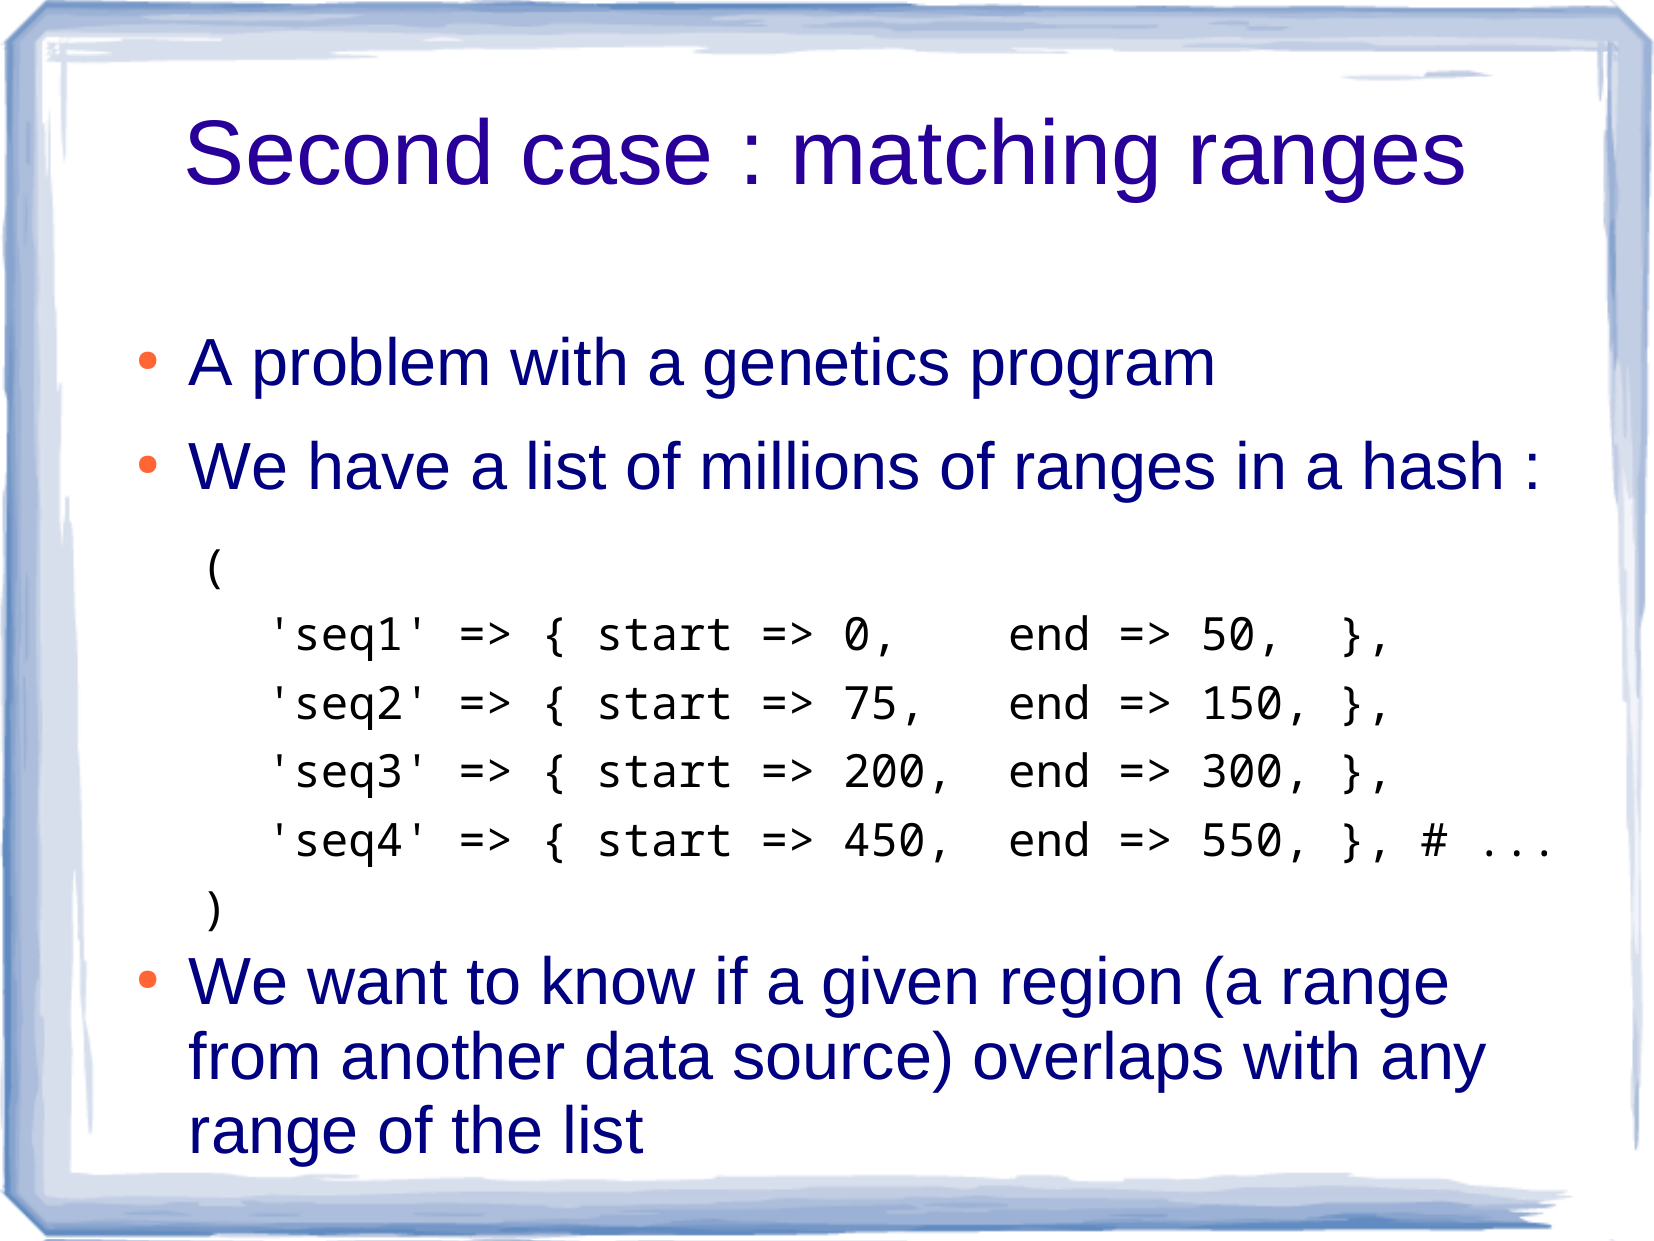

# Second case : matching ranges
A problem with a genetics program
We have a list of millions of ranges in a hash :
 (
		'seq1' => { start => 0, end => 50, },
		'seq2' => { start => 75, end => 150, },
		'seq3' => { start => 200, end => 300, },
		'seq4' => { start => 450, end => 550, }, # ...
 )
We want to know if a given region (a range from another data source) overlaps with any range of the list